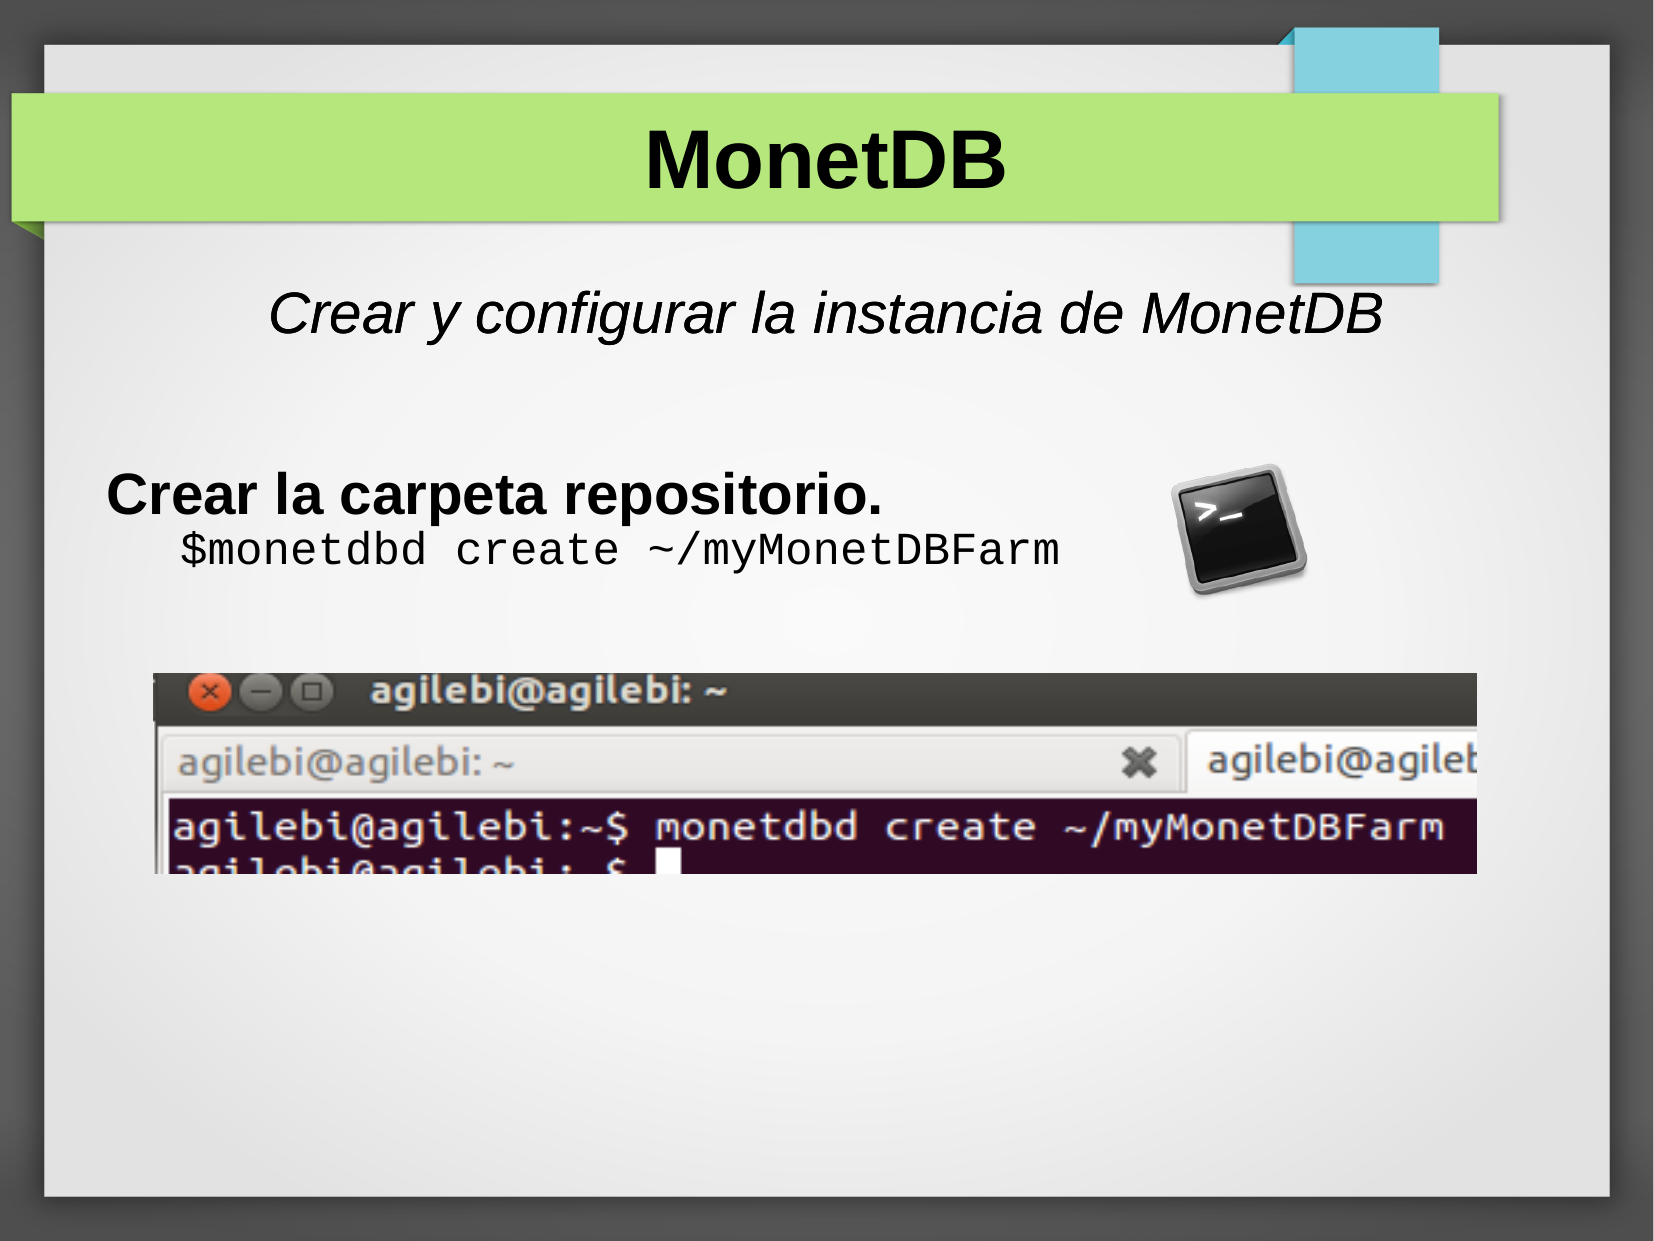

# MonetDB
Crear y configurar la instancia de MonetDB
Crear y configurar la instancia de MonetDB
Crear la carpeta repositorio.
	$monetdbd create ~/myMonetDBFarm